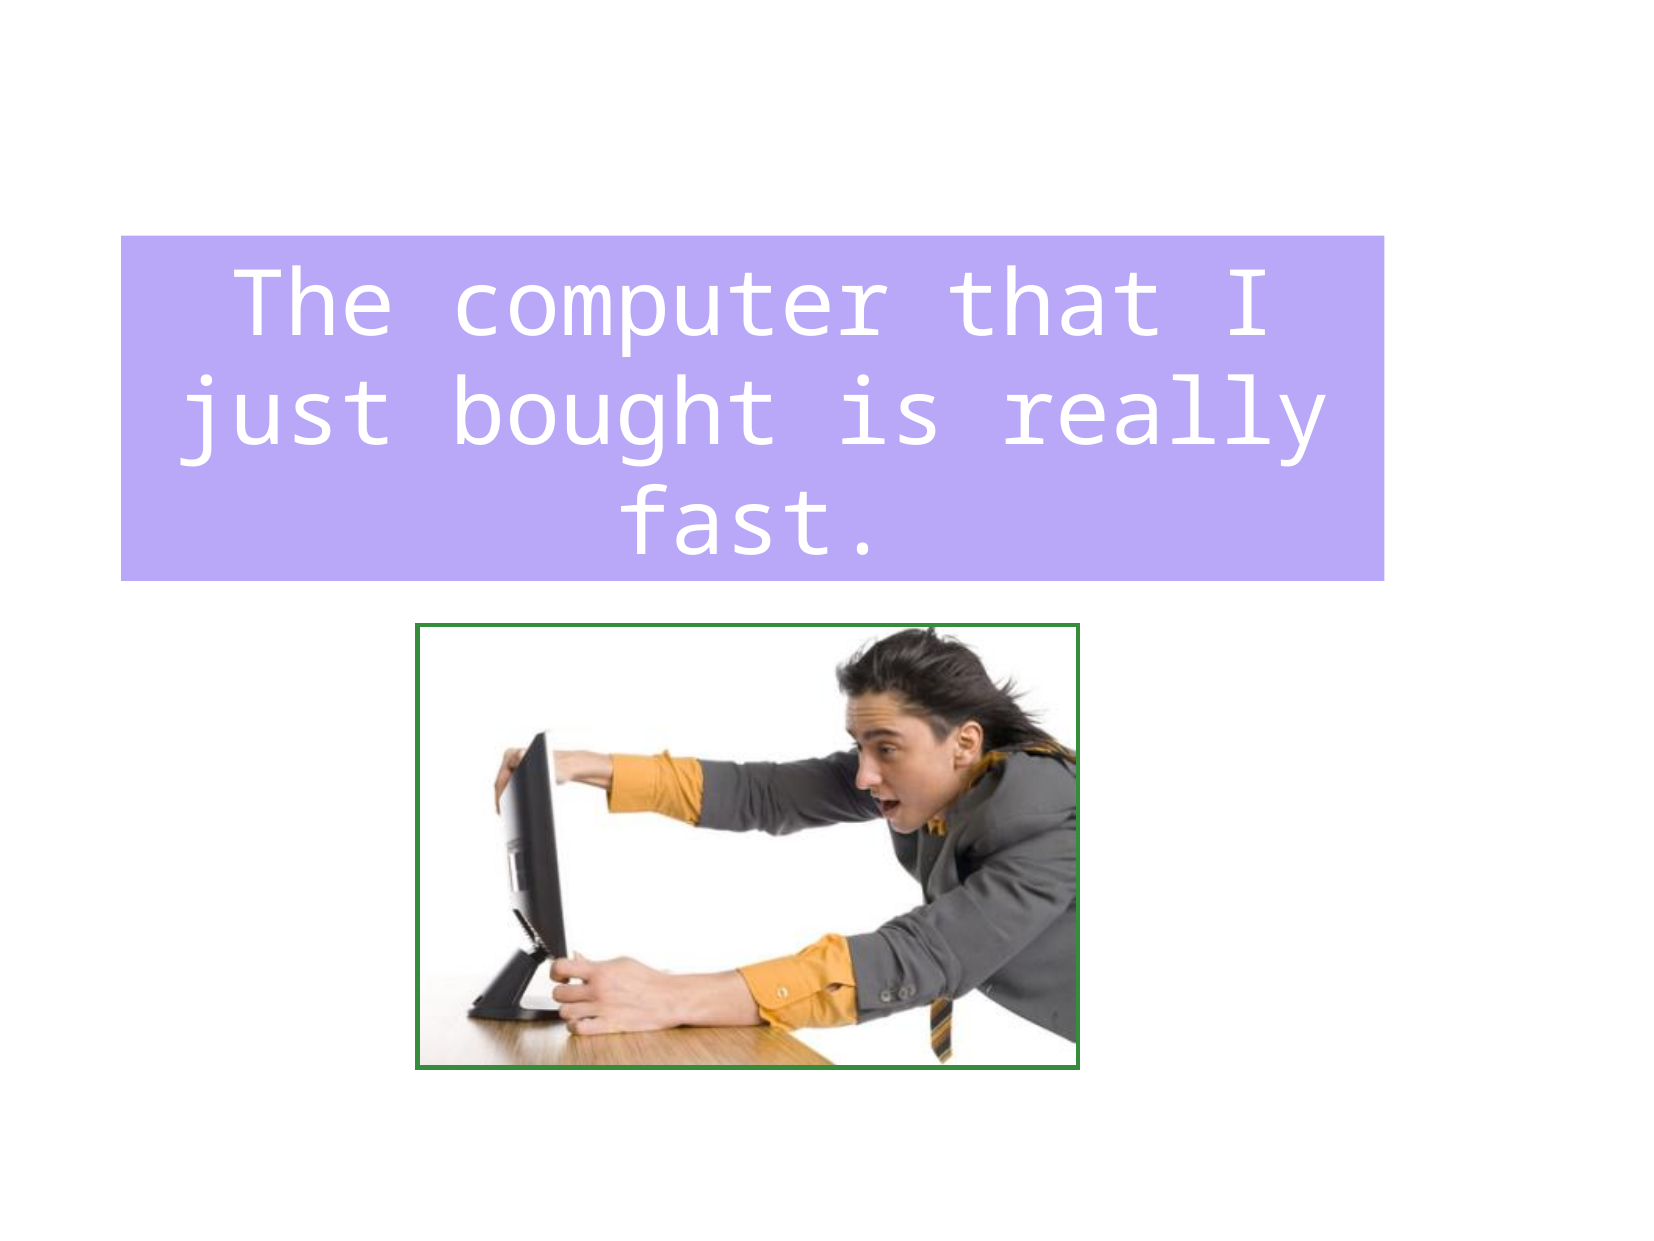

12-4 USING WHICH AND THAT IN ADJECTIVE CLAUSES
The computer that I just bought is really fast.